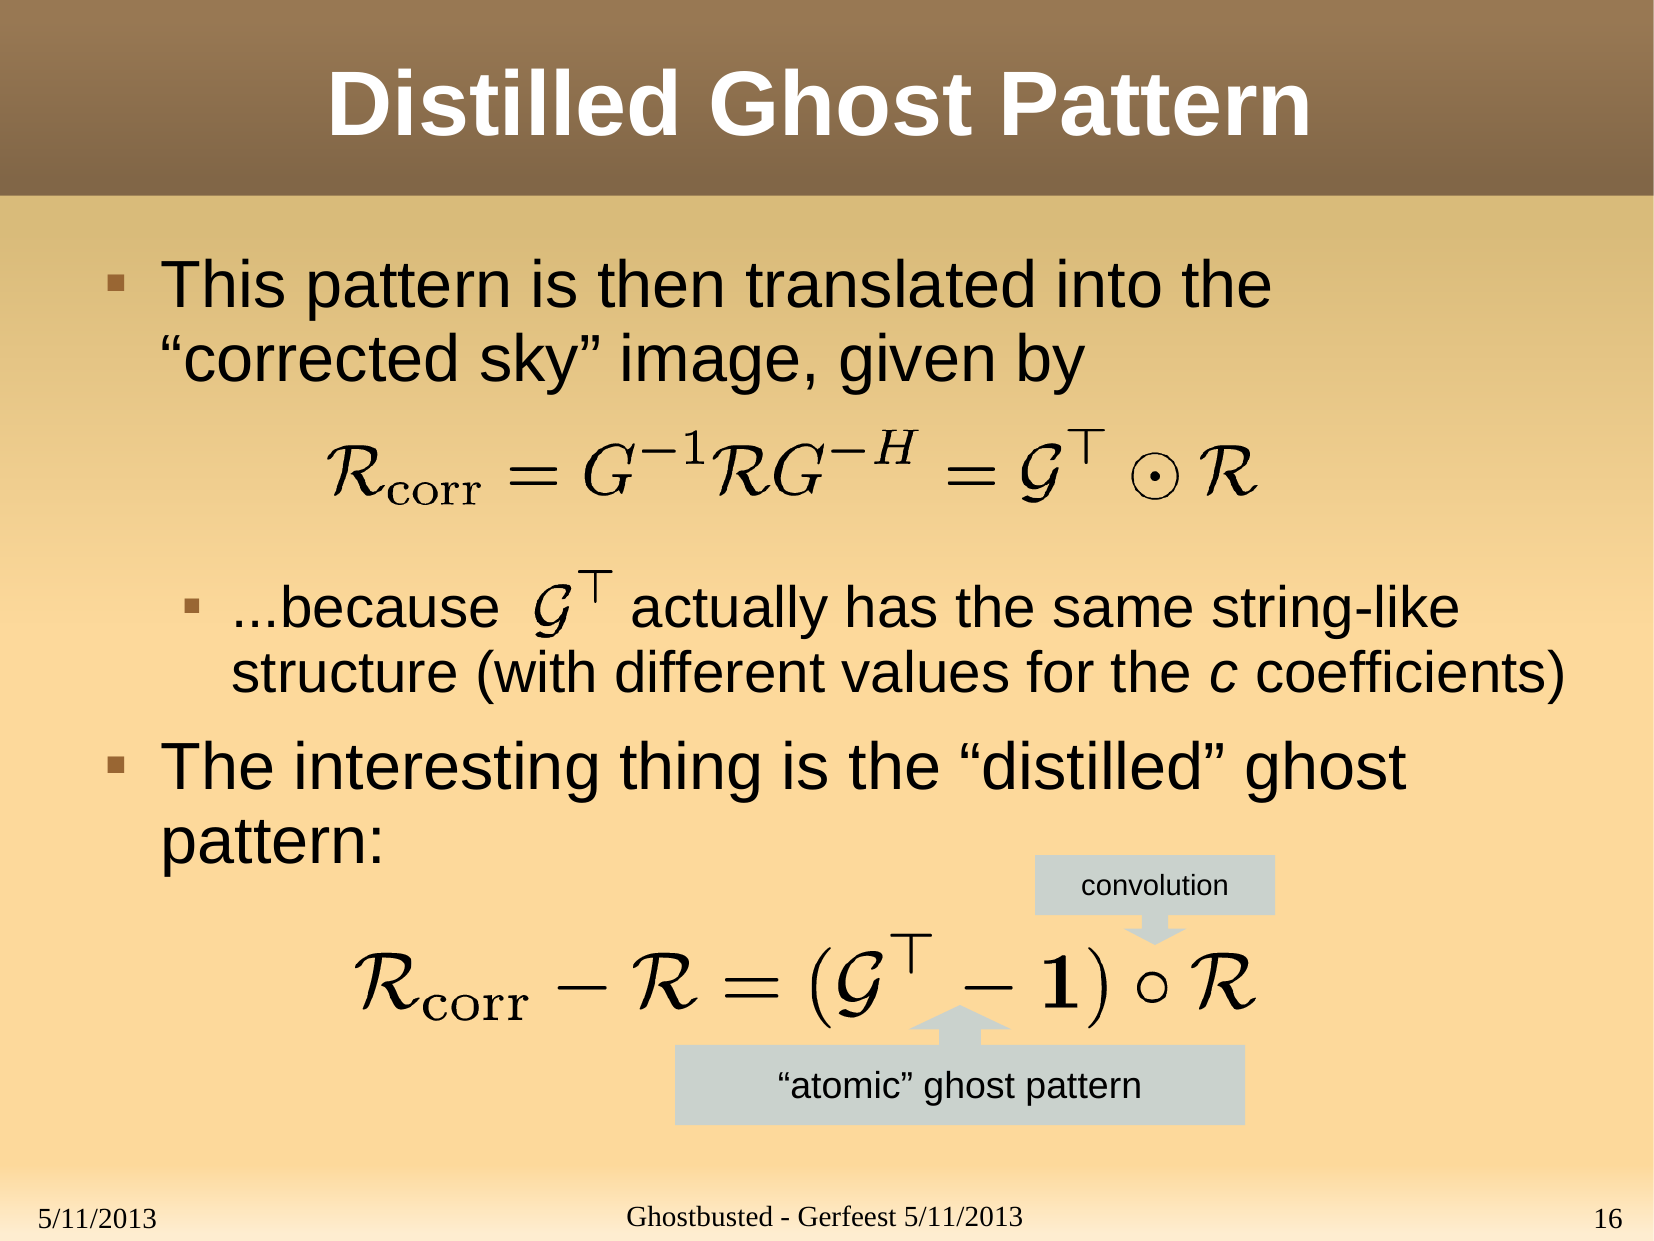

# Distilled Ghost Pattern
This pattern is then translated into the “corrected sky” image, given by
...because actually has the same string-like structure (with different values for the c coefficients)
The interesting thing is the “distilled” ghost pattern:
convolution
“atomic” ghost pattern
Ghostbusted - Gerfeest 5/11/2013
5/11/2013
16